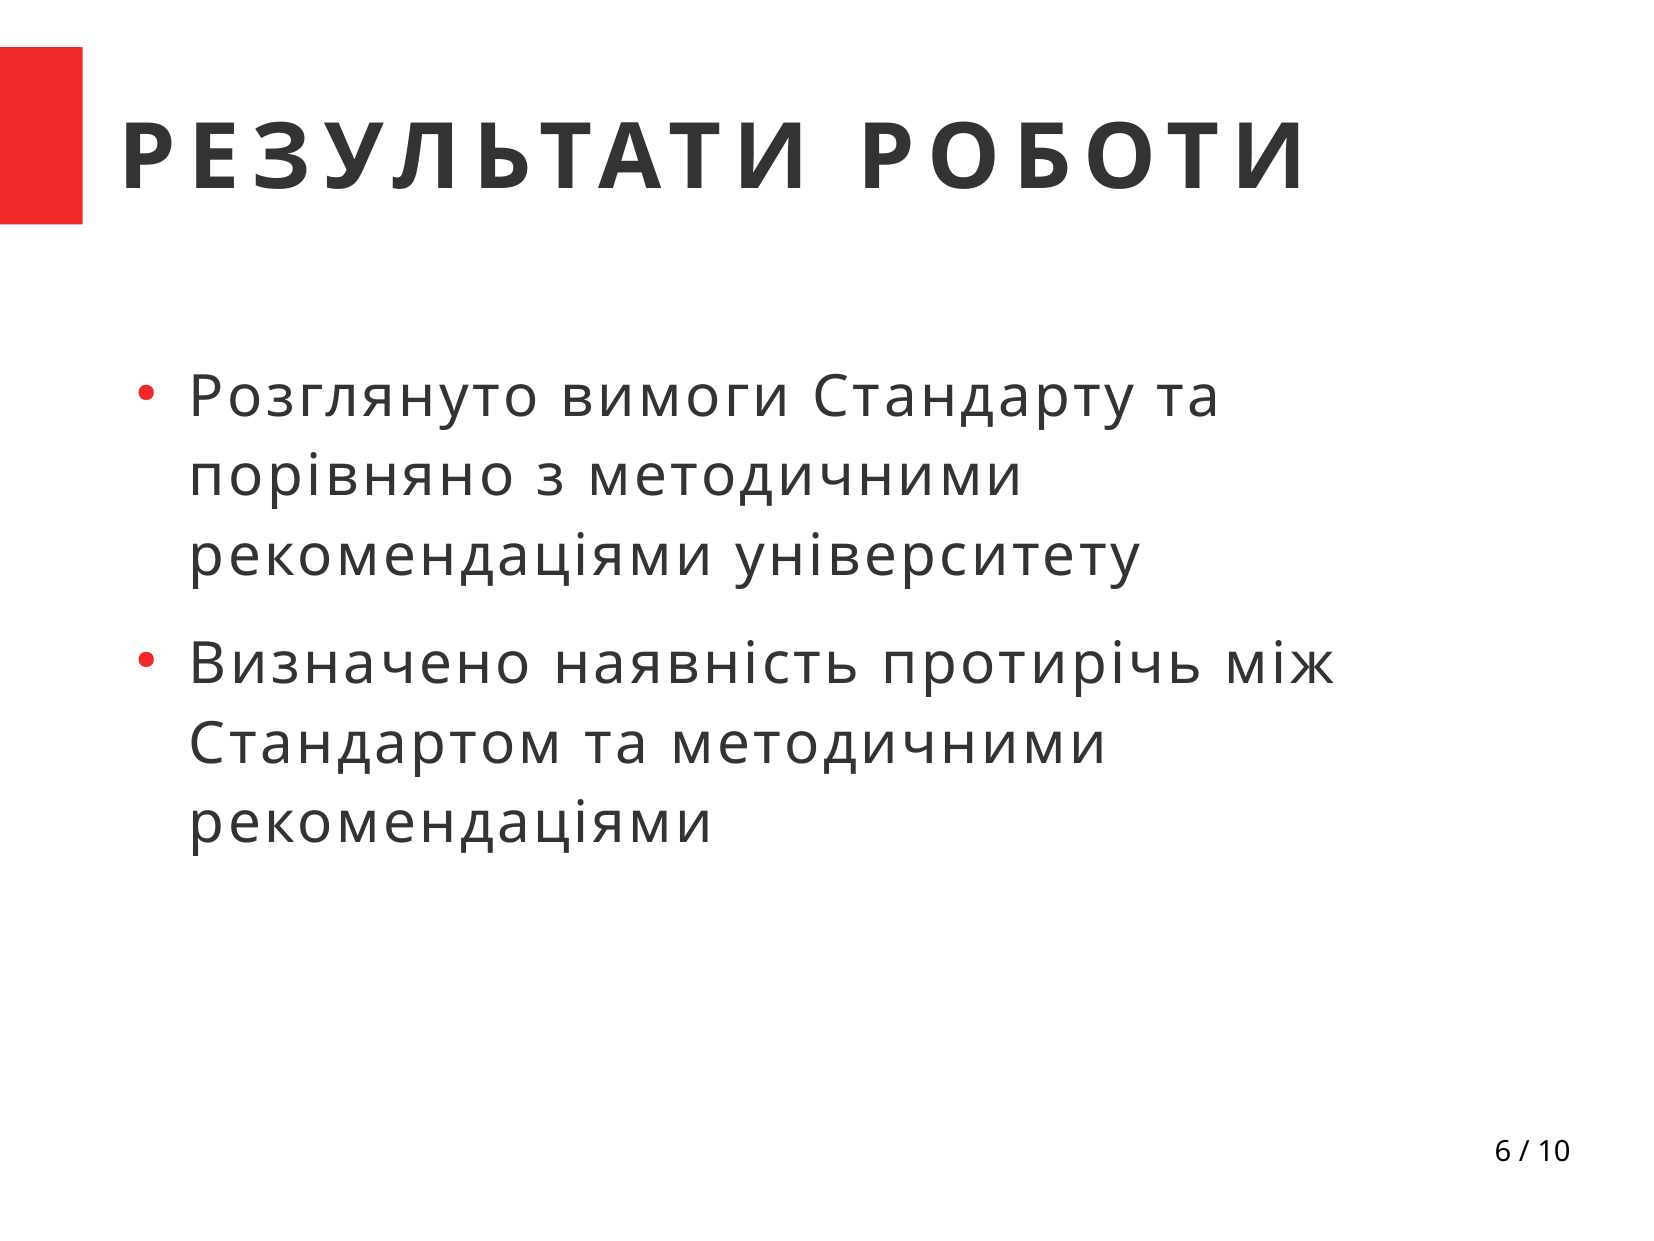

# Результати роботи
Розглянуто вимоги Стандарту та порівняно з методичними рекомендаціями університету
Визначено наявність протирічь між Стандартом та методичними рекомендаціями
6